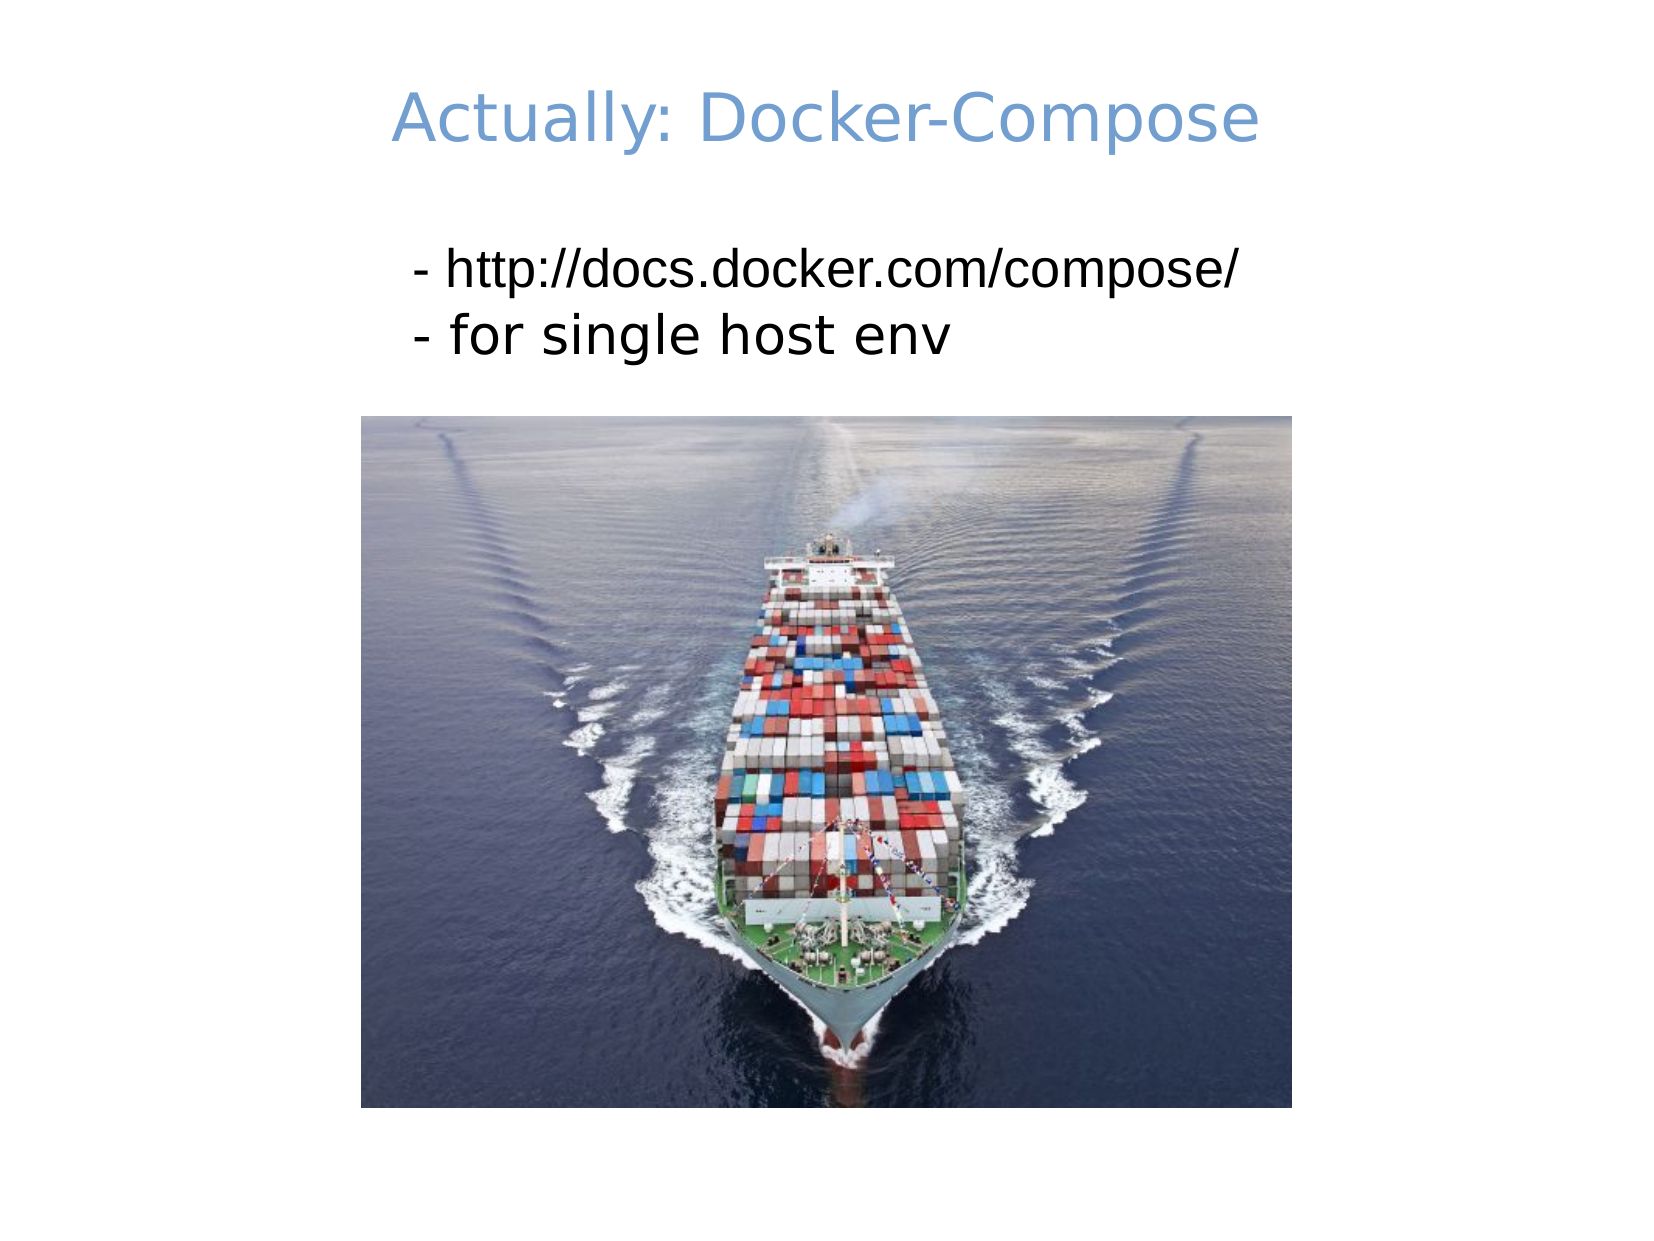

Actually: Docker-Compose
- http://docs.docker.com/compose/
- for single host env